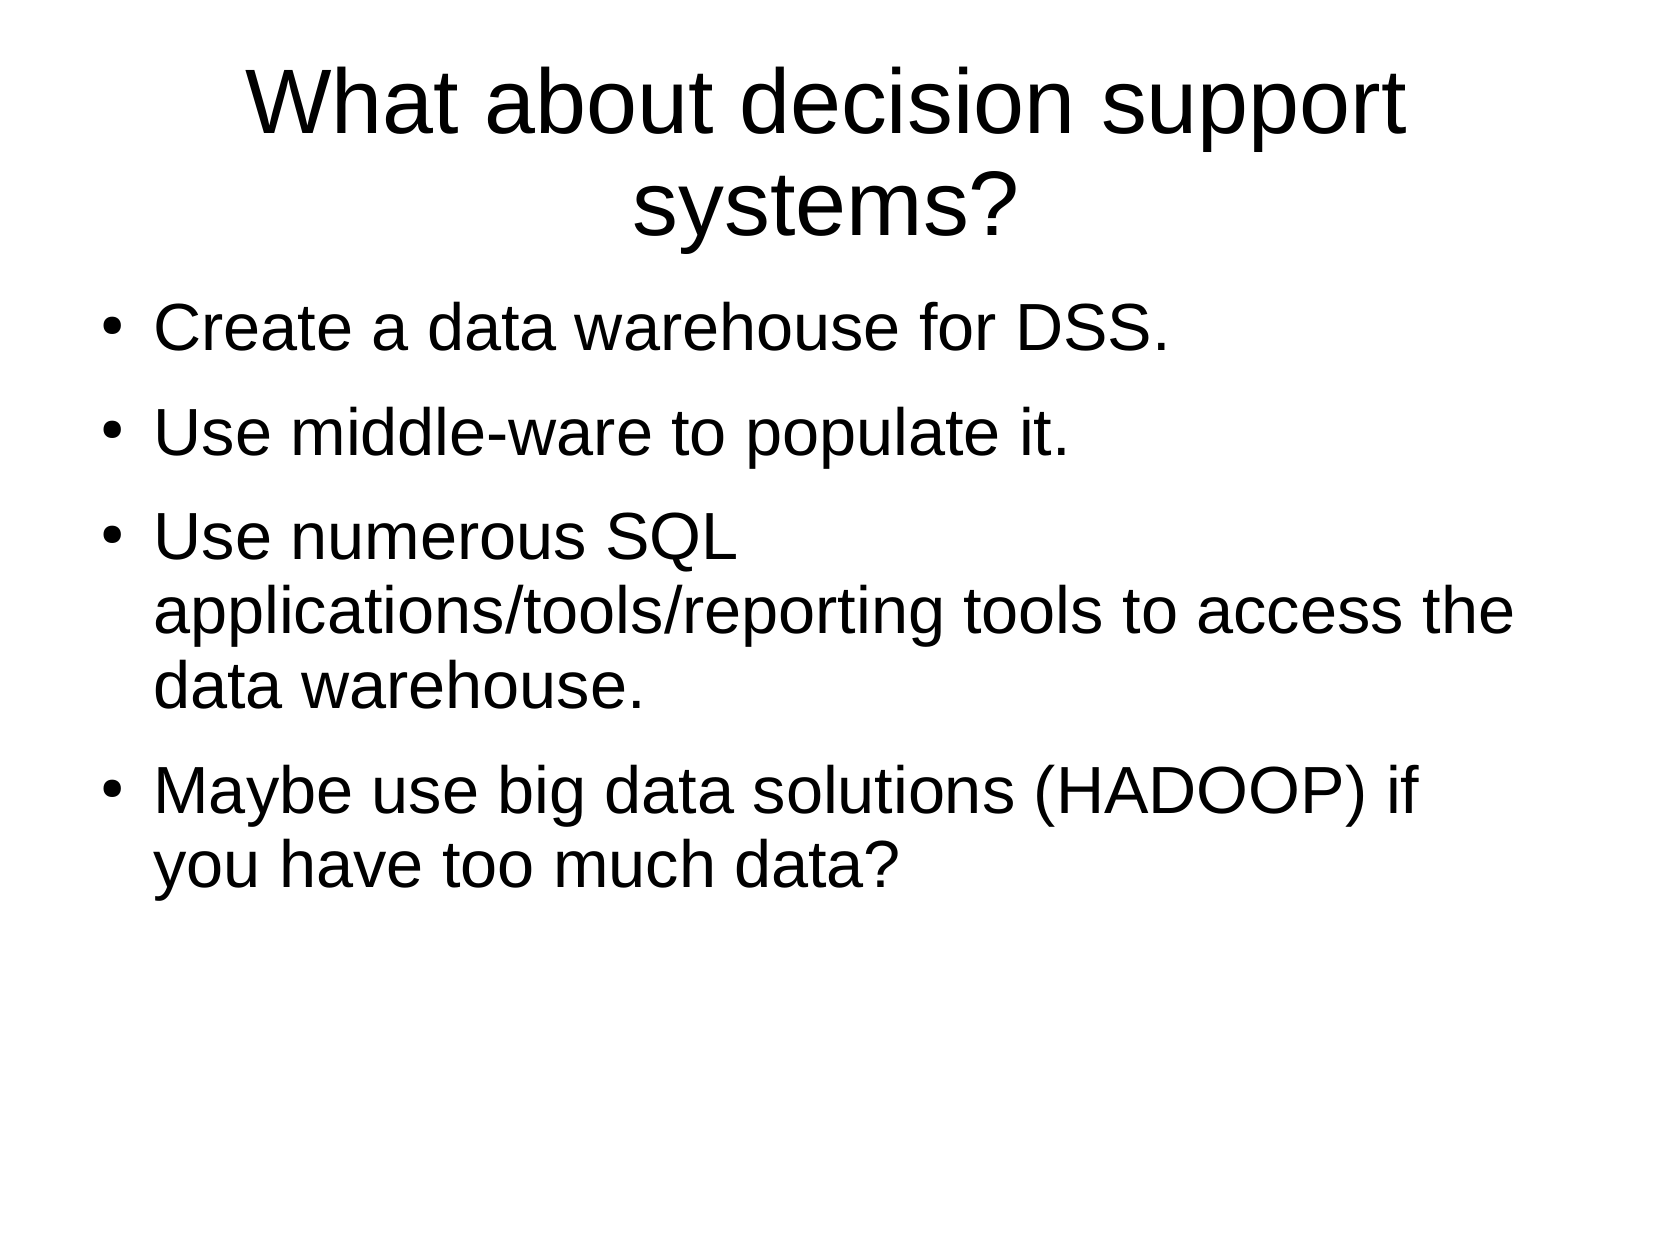

# What about decision support systems?
Create a data warehouse for DSS.
Use middle-ware to populate it.
Use numerous SQL applications/tools/reporting tools to access the data warehouse.
Maybe use big data solutions (HADOOP) if you have too much data?